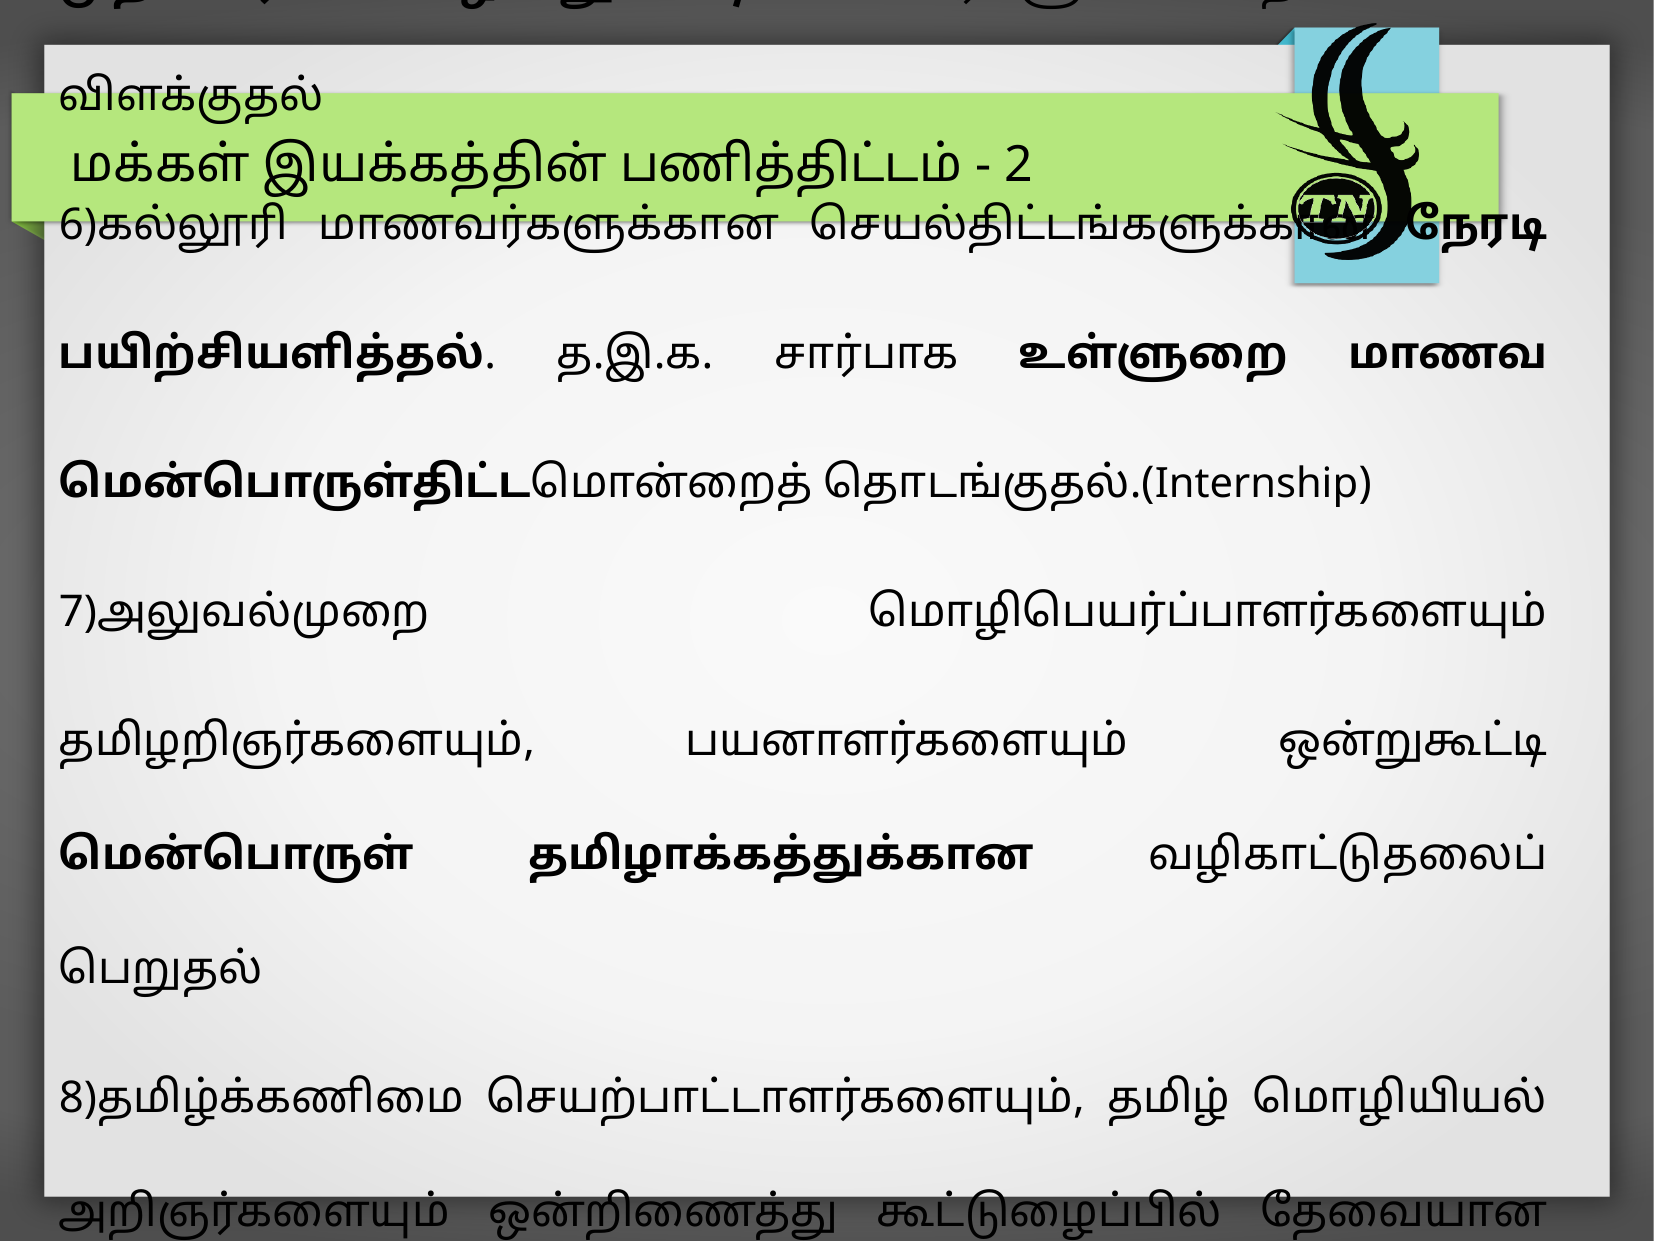

5)கல்வித்துறை உதவியுடன் அனைத்து பள்ளி, கல்லூரி முதல்வர்களை ஒன்றுகூட்டி மாணவர்களுக்கான திட்டங்களை விளக்குதல்
6)கல்லூரி மாணவர்களுக்கான செயல்திட்டங்களுக்கான நேரடி பயிற்சியளித்தல். த.இ.க. சார்பாக உள்ளுறை மாணவ மென்பொருள்திட்டமொன்றைத் தொடங்குதல்.(Internship)
7)அலுவல்முறை மொழிபெயர்ப்பாளர்களையும் தமிழறிஞர்களையும், பயனாளர்களையும் ஒன்றுகூட்டி மென்பொருள் தமிழாக்கத்துக்கான வழிகாட்டுதலைப் பெறுதல்
8)தமிழ்க்கணிமை செயற்பாட்டாளர்களையும், தமிழ் மொழியியல் அறிஞர்களையும் ஒன்றிணைத்து கூட்டுழைப்பில் தேவையான கட்டற்ற இயல்மொழி ஆய்வு மென்பொருள்களை உருவாக்குதல்.
9)மாணவர்களின் துணையுடன் த.இ.க. வலைத்தளத்தை திறவூற்று நுட்பங்களைக்கொண்டு கட்டமைத்தல்
# மக்கள் இயக்கத்தின் பணித்திட்டம் - 2